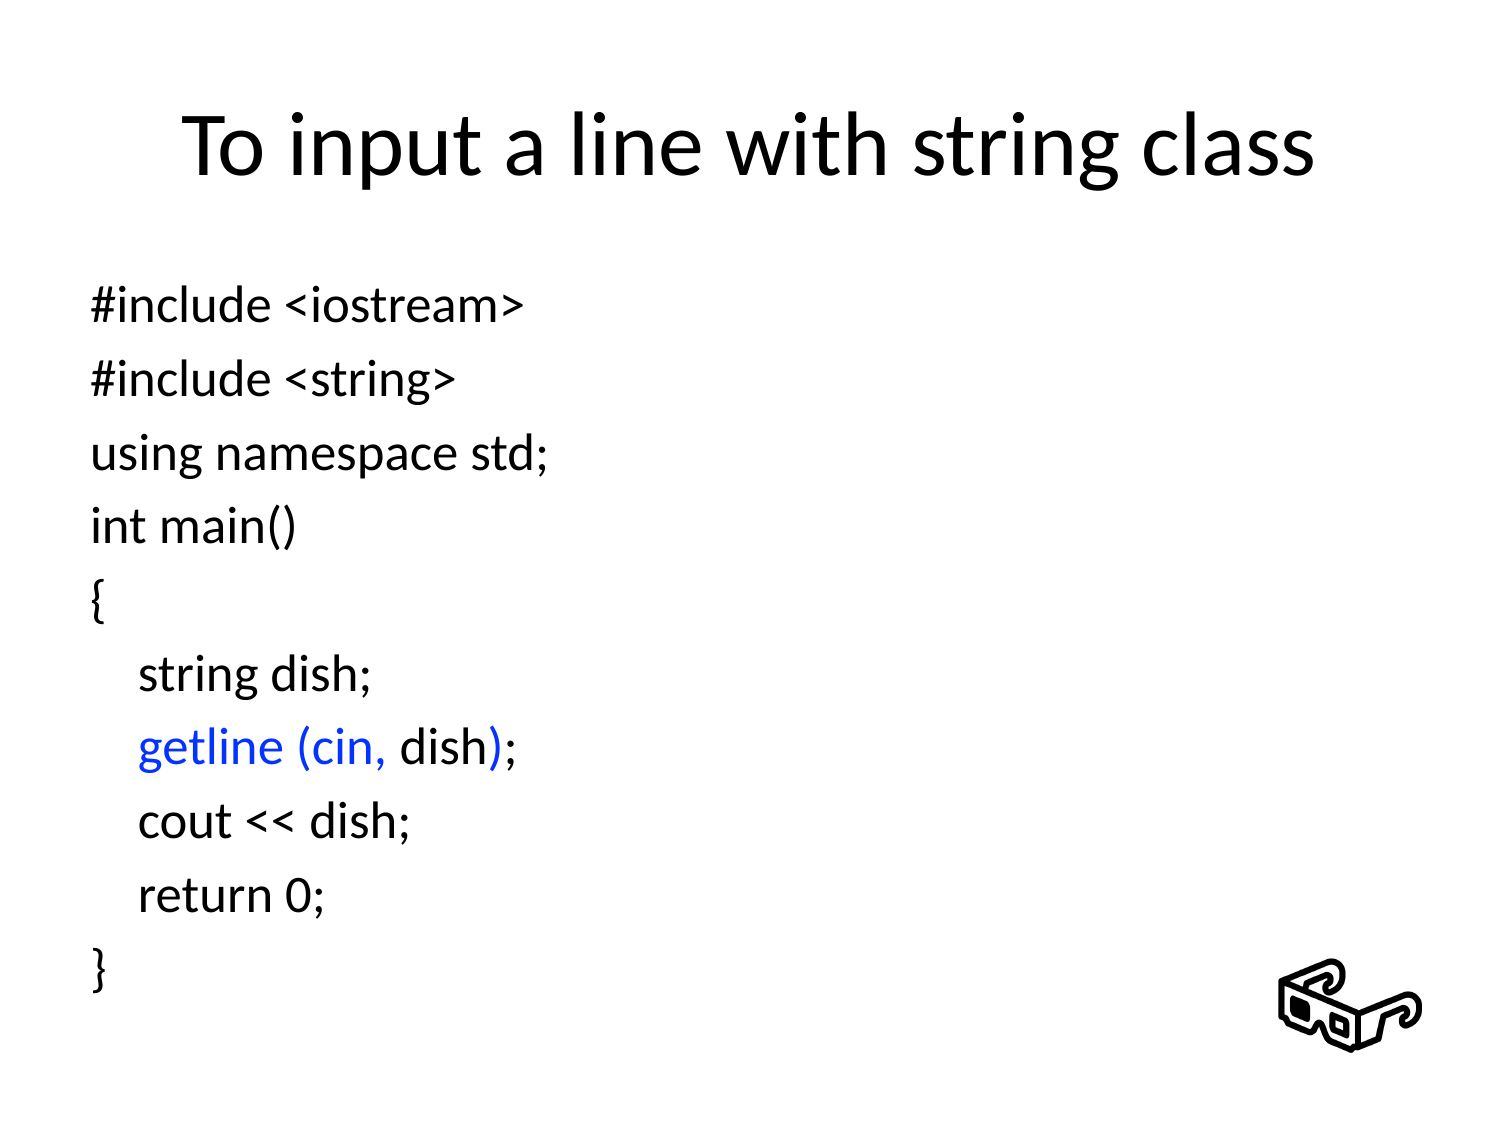

# To input a line with string class
#include <iostream>
#include <string>
using namespace std;
int main()
{
 string dish;
 getline (cin, dish);
 cout << dish;
 return 0;
}